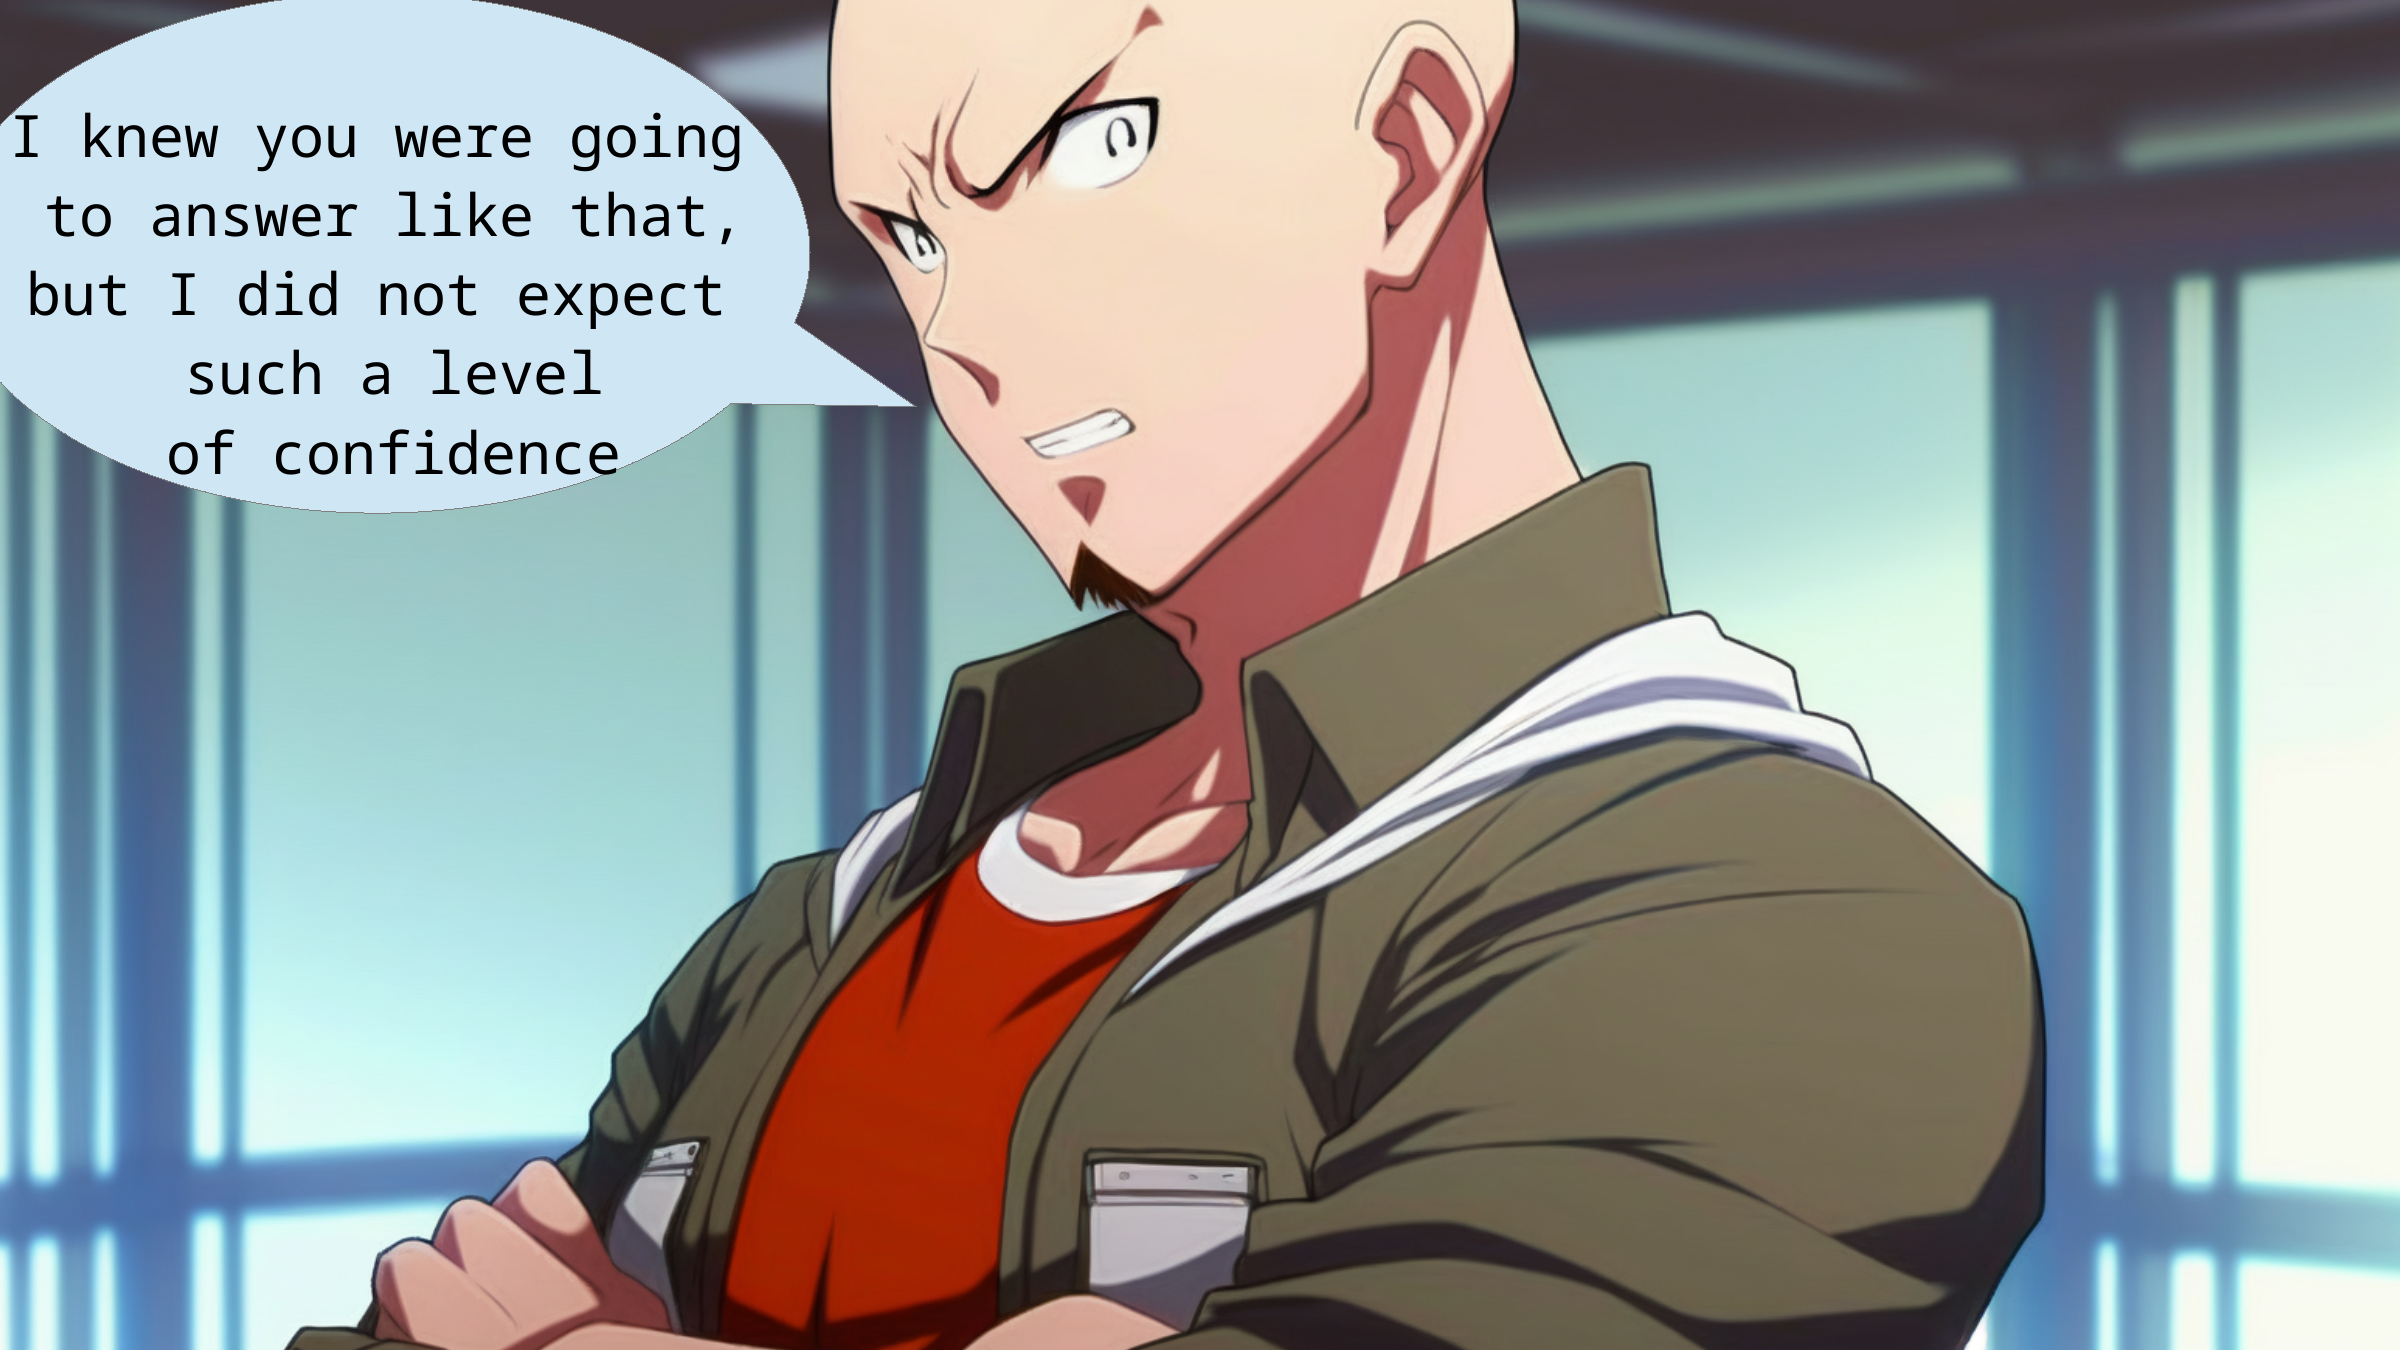

I knew you were going
 to answer like that,
but I did not expect
 such a level
 of confidence